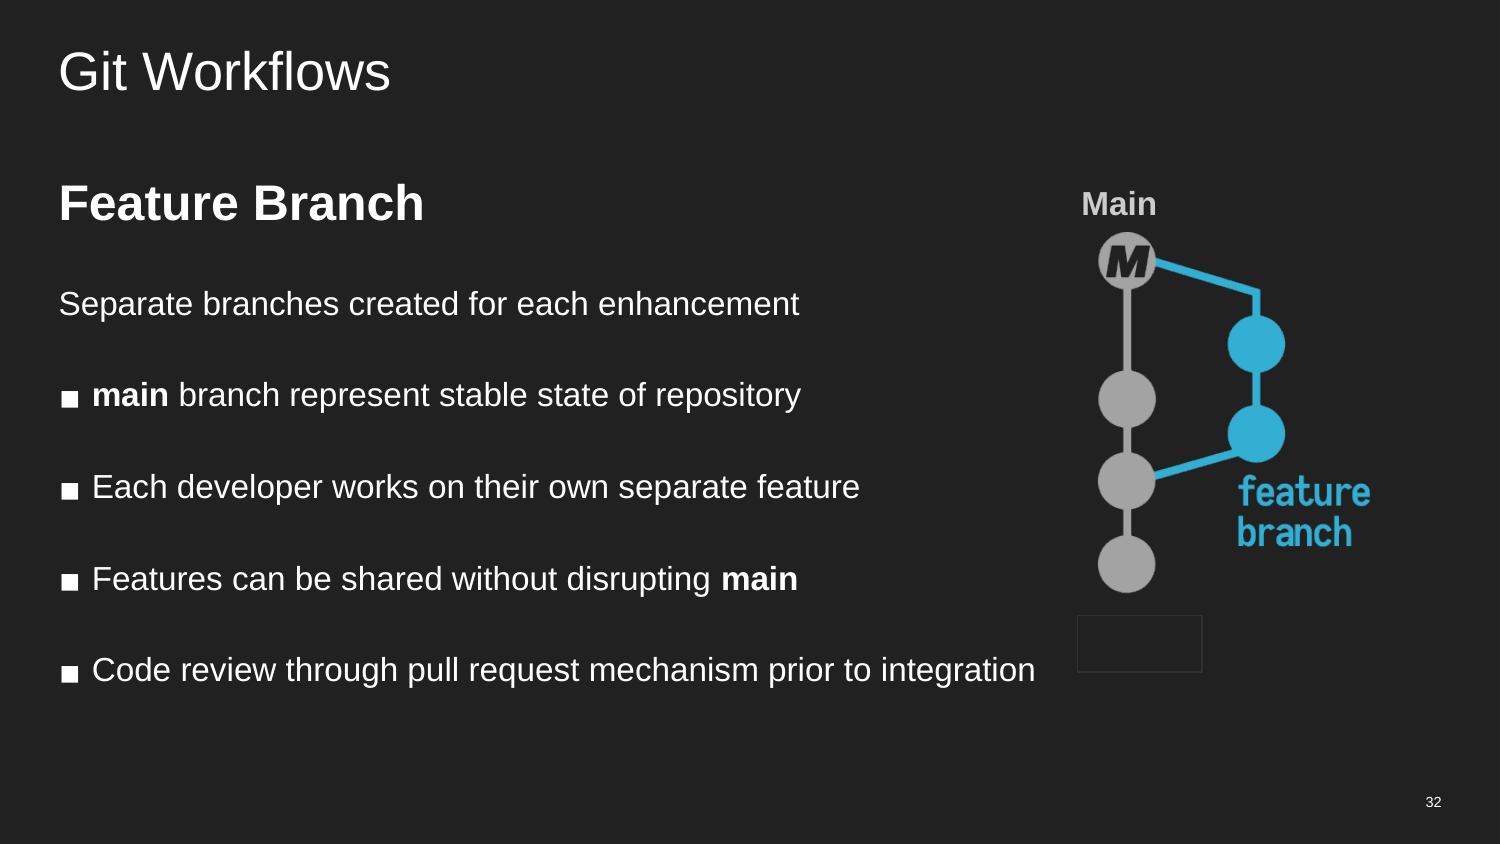

Git Workflows
# Feature Branch
Separate branches created for each enhancement
main branch represent stable state of repository
Each developer works on their own separate feature
Features can be shared without disrupting main
Code review through pull request mechanism prior to integration
Main